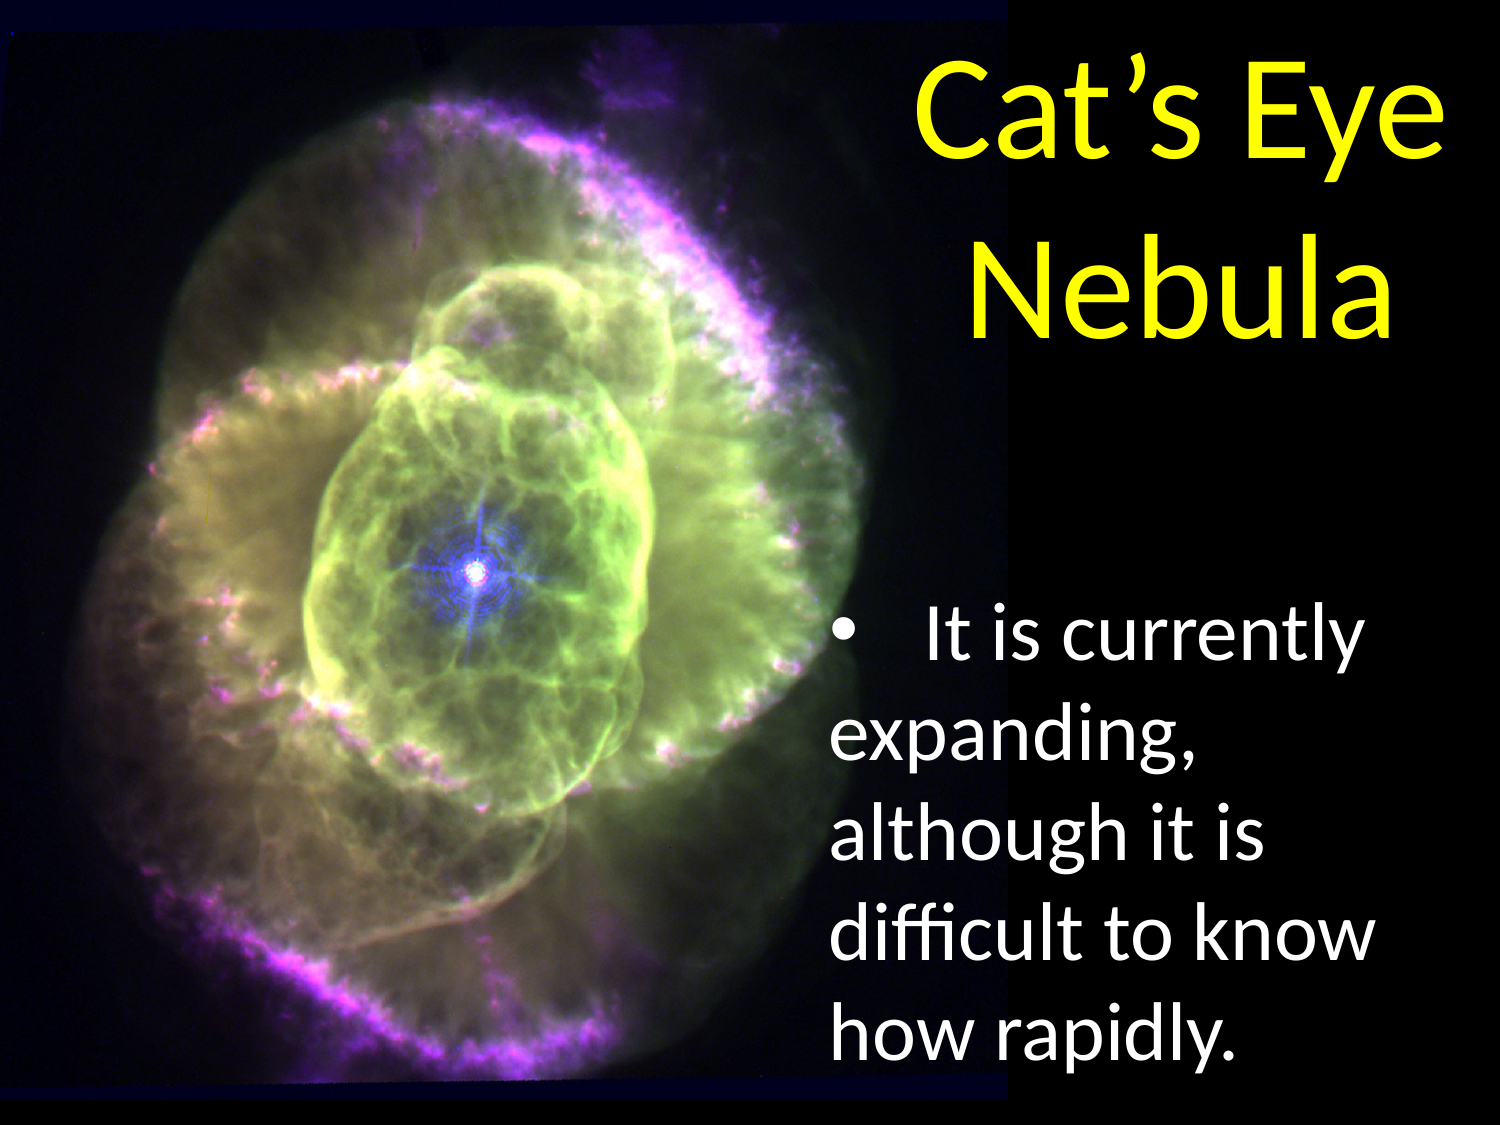

Cat’s Eye Nebula
It is currently expanding, although it is difficult to know how rapidly.